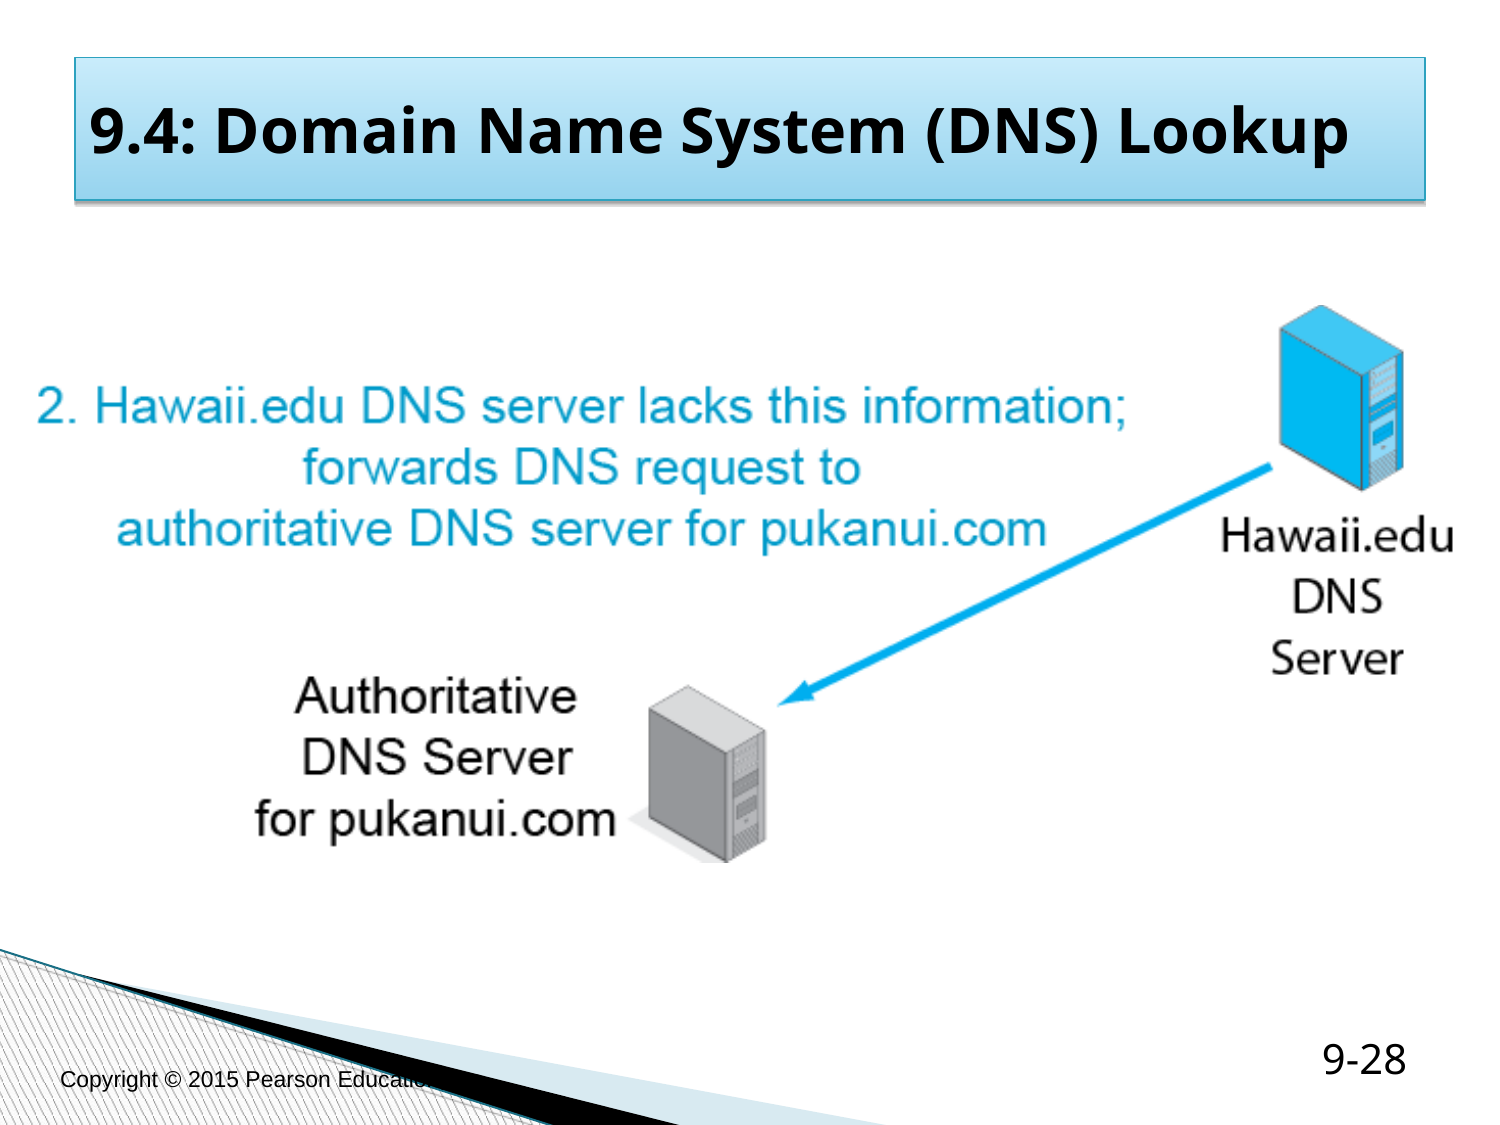

# 9.4: Domain Name System (DNS) Lookup
Copyright © 2015 Pearson Education, Inc.